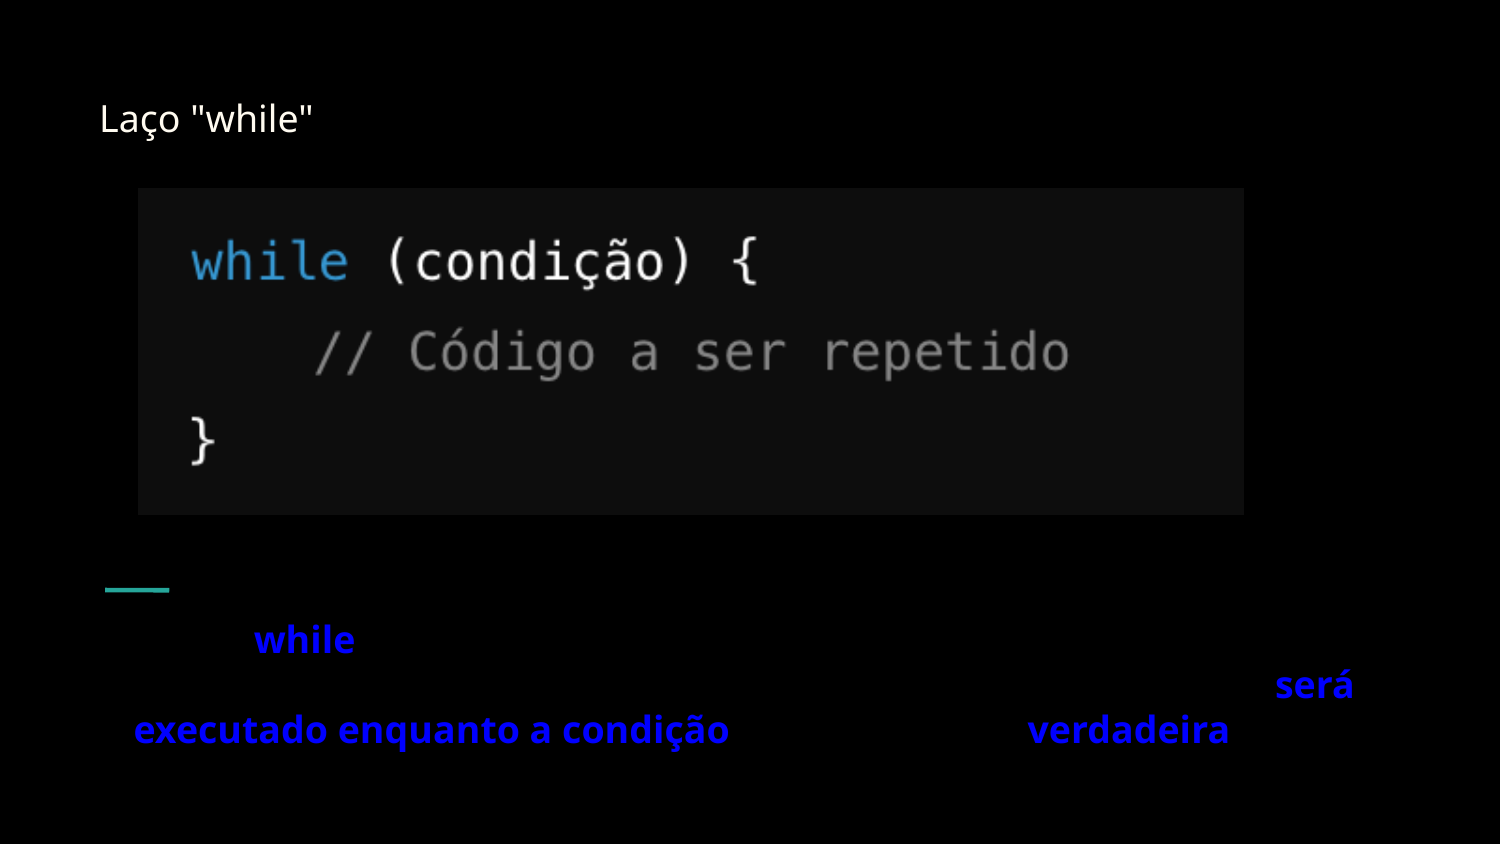

# Laço "while"
O laço while é usado quando não sabemos antecipadamente quantas vezes precisamos repetir um bloco de código. O bloco de código será executado enquanto a condição especificada for verdadeira.